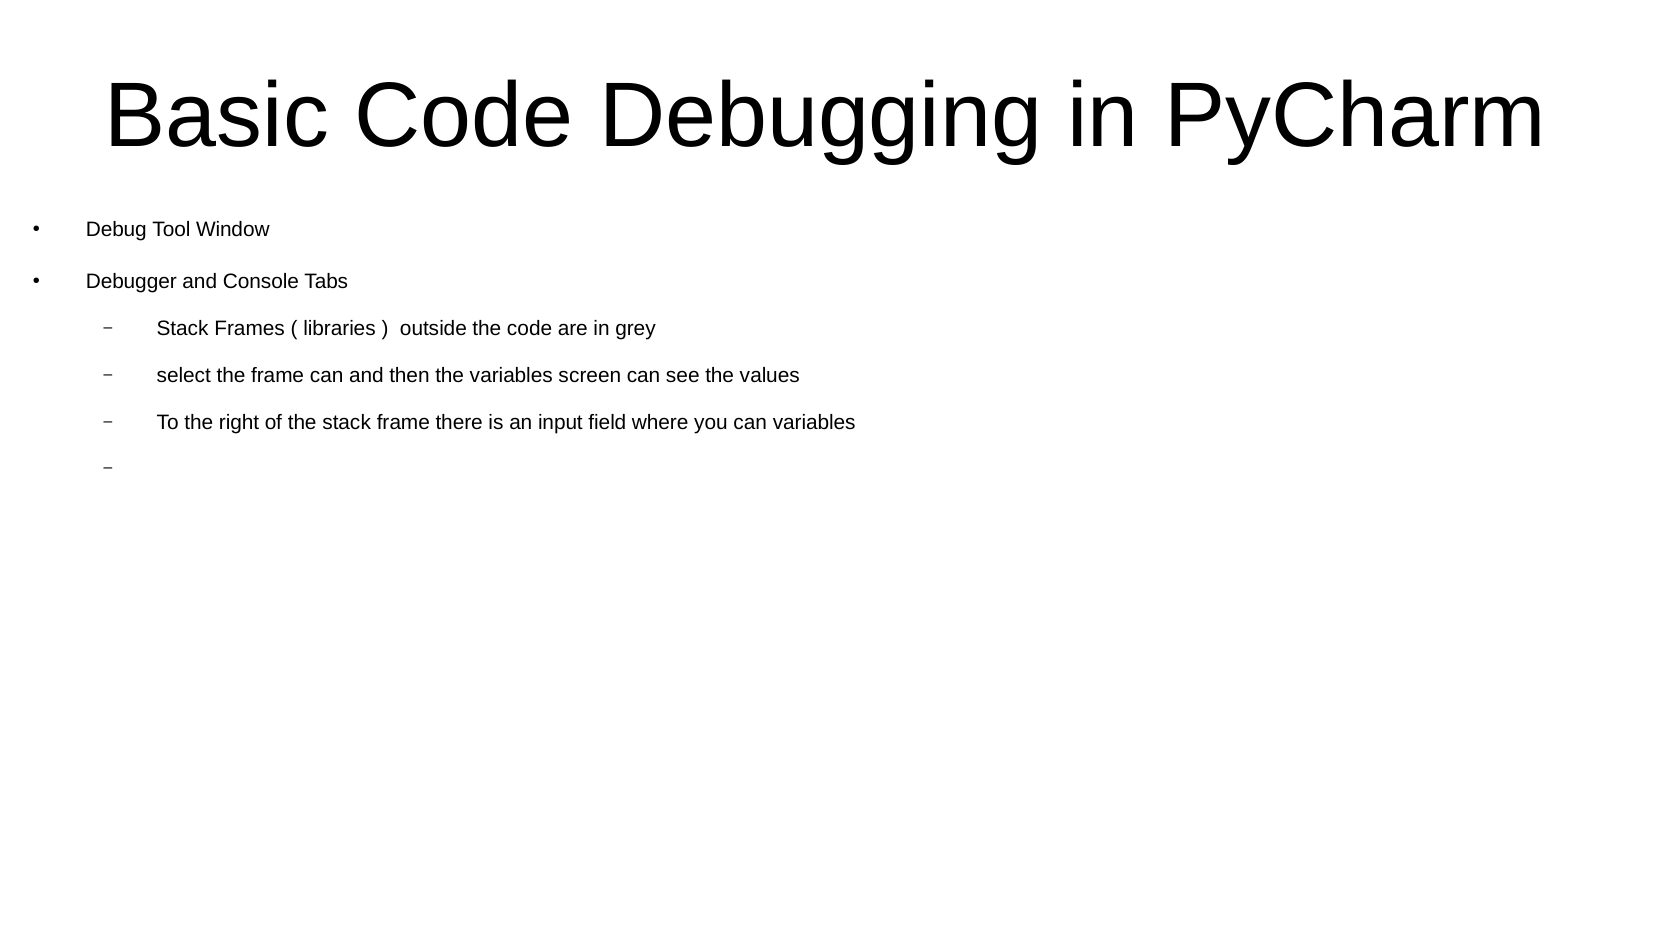

# Basic Code Debugging in PyCharm
Debug Tool Window
Debugger and Console Tabs
Stack Frames ( libraries ) outside the code are in grey
select the frame can and then the variables screen can see the values
To the right of the stack frame there is an input field where you can variables